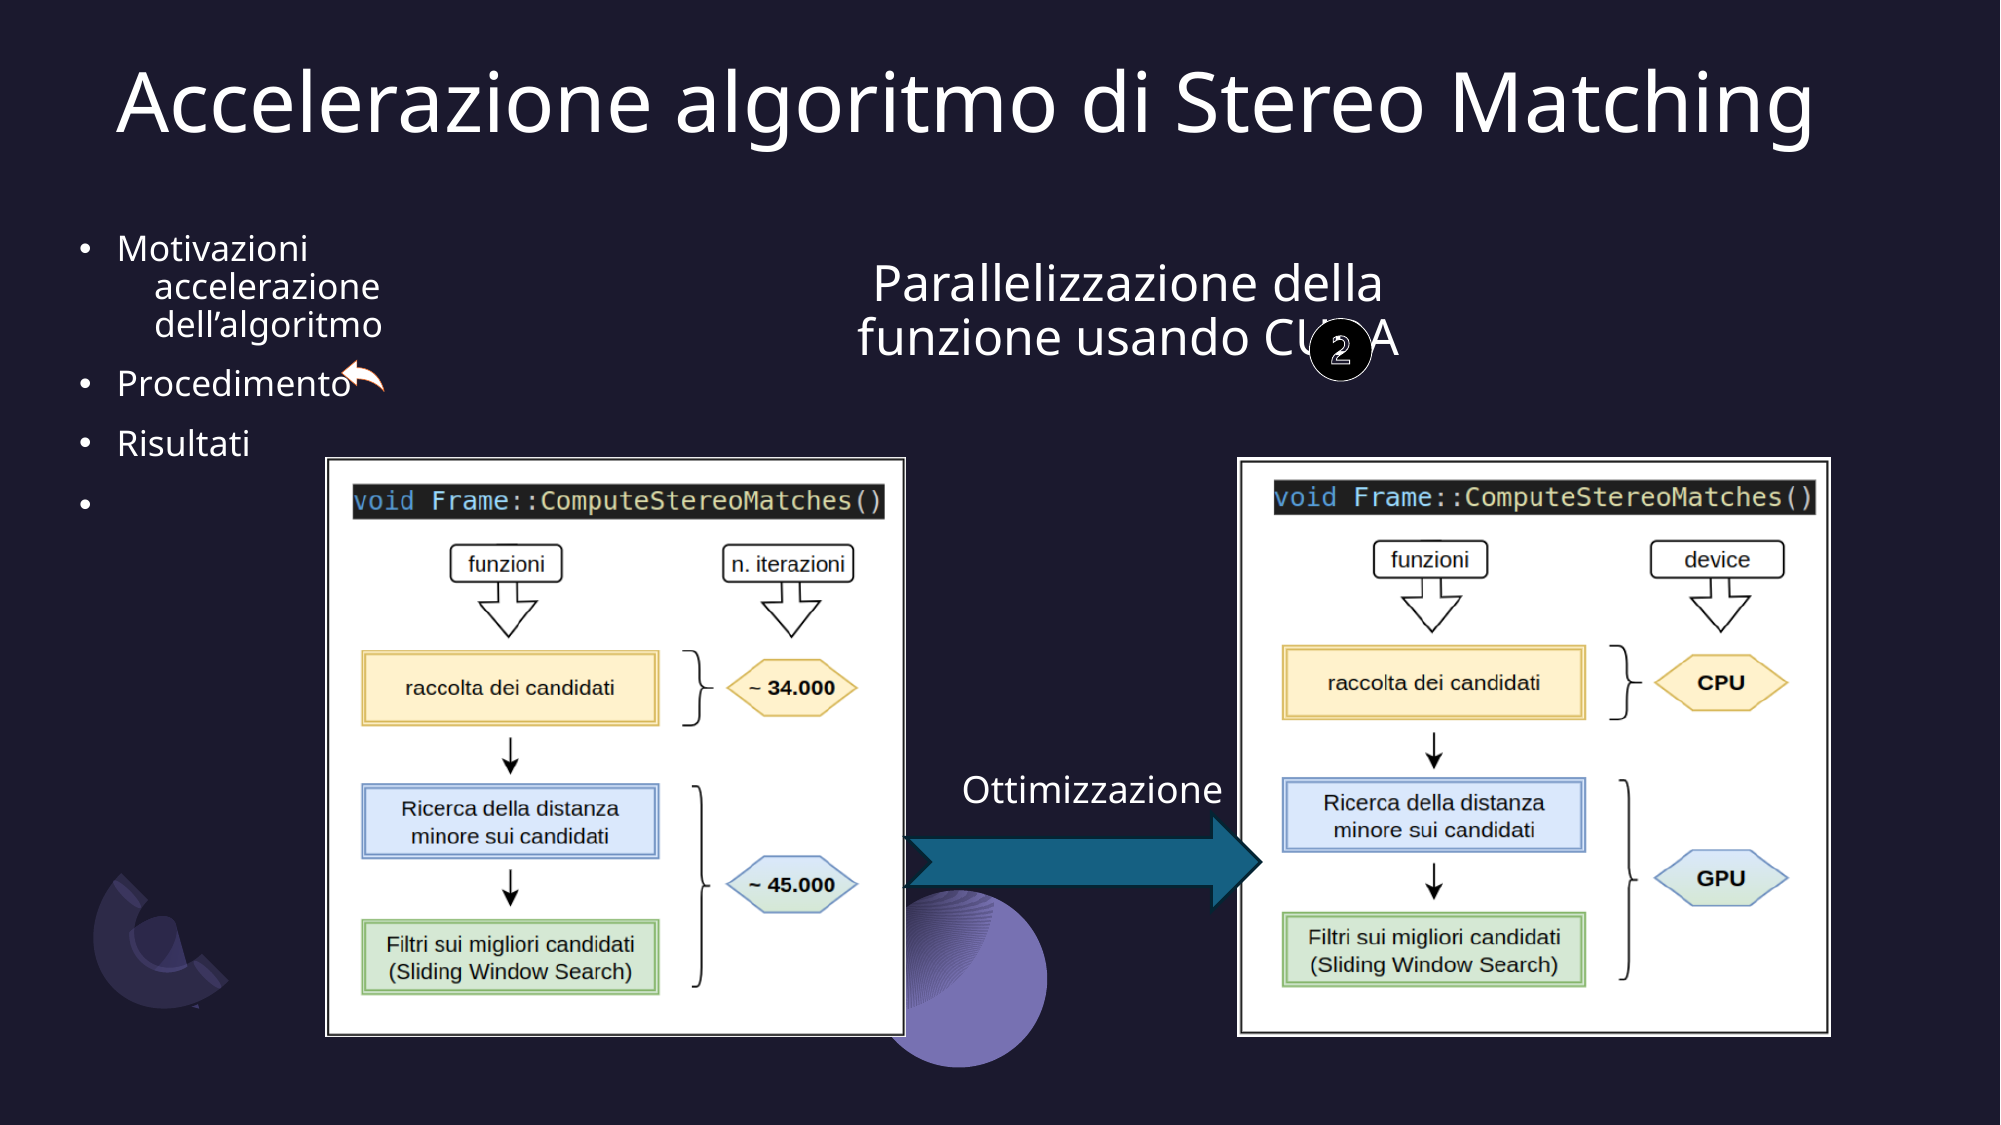

Accelerazione algoritmo di Stereo Matching
Motivazioni accelerazione dell’algoritmo
Procedimento
Risultati
Parallelizzazione della funzione usando CUDA
Ottimizzazione